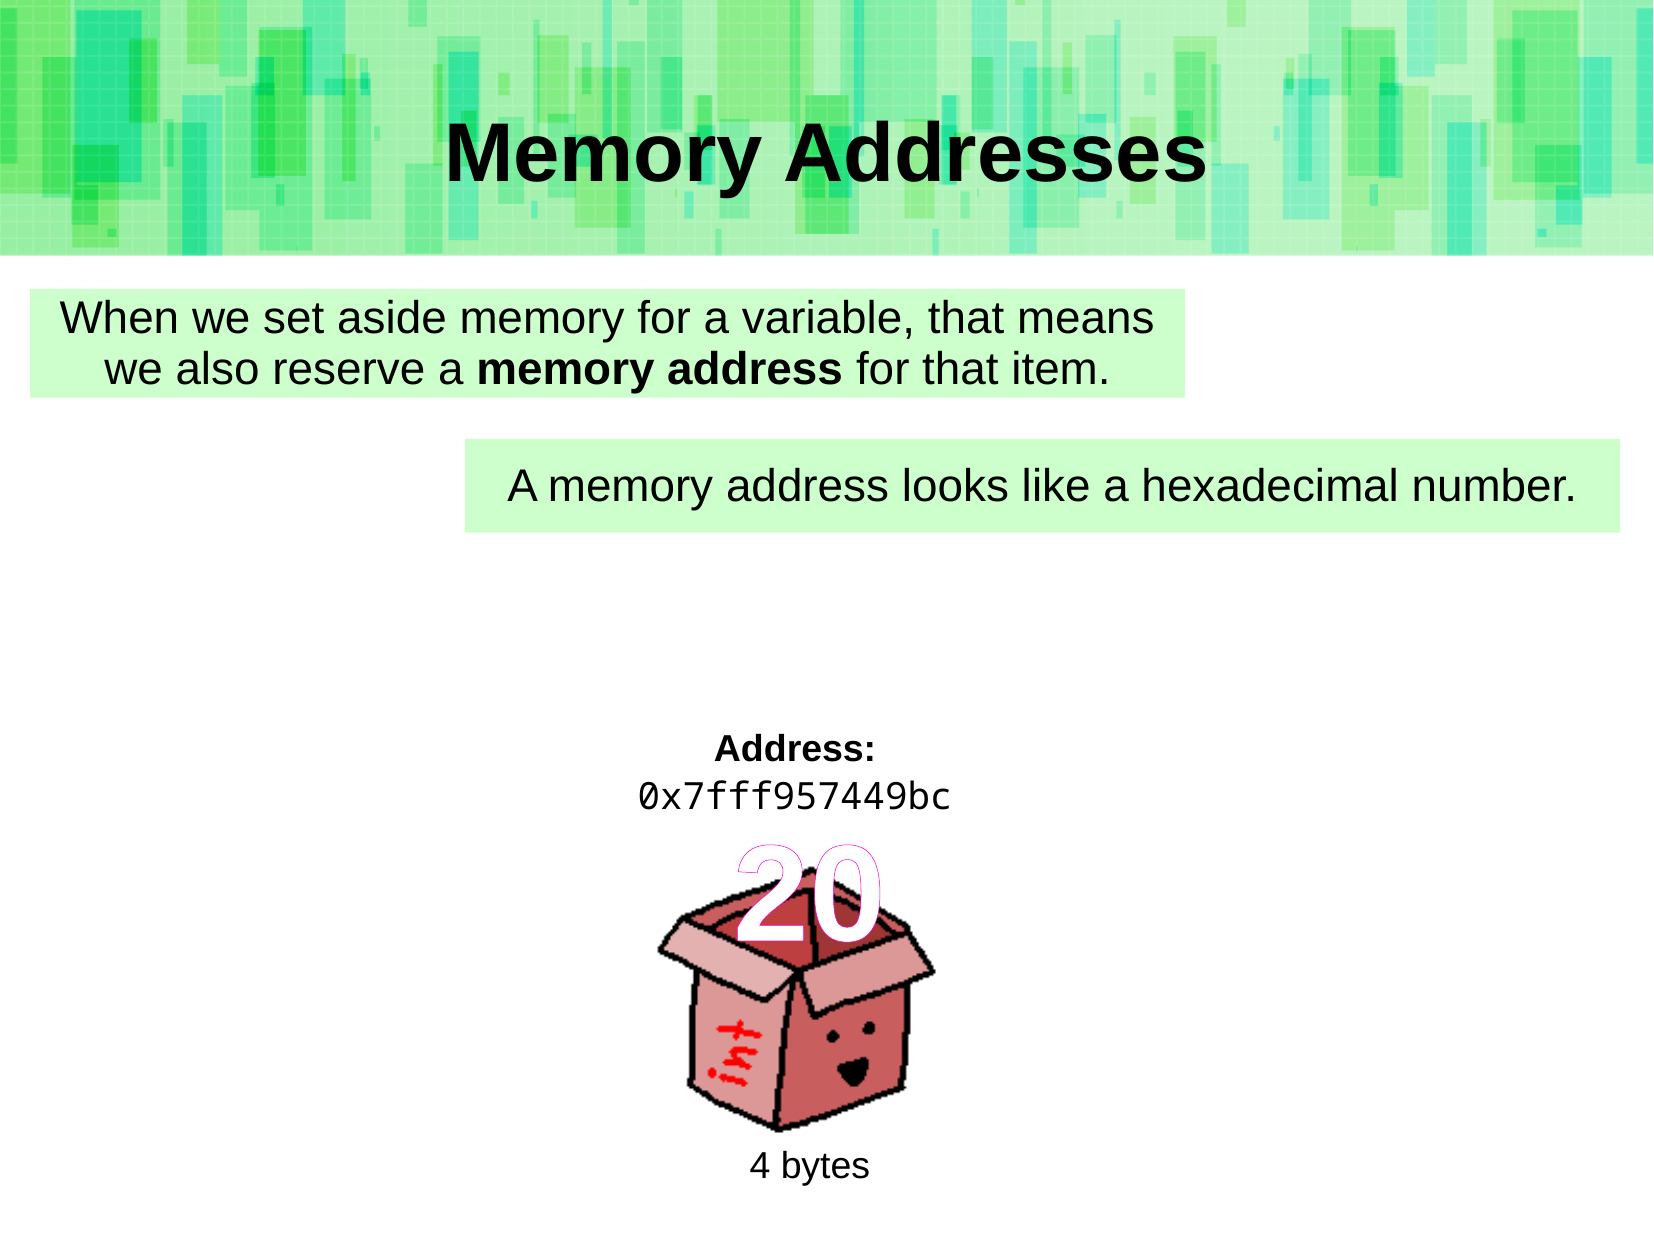

# Memory Addresses
When we set aside memory for a variable, that means we also reserve a memory address for that item.
A memory address looks like a hexadecimal number.
Address:
0x7fff957449bc
20
4 bytes